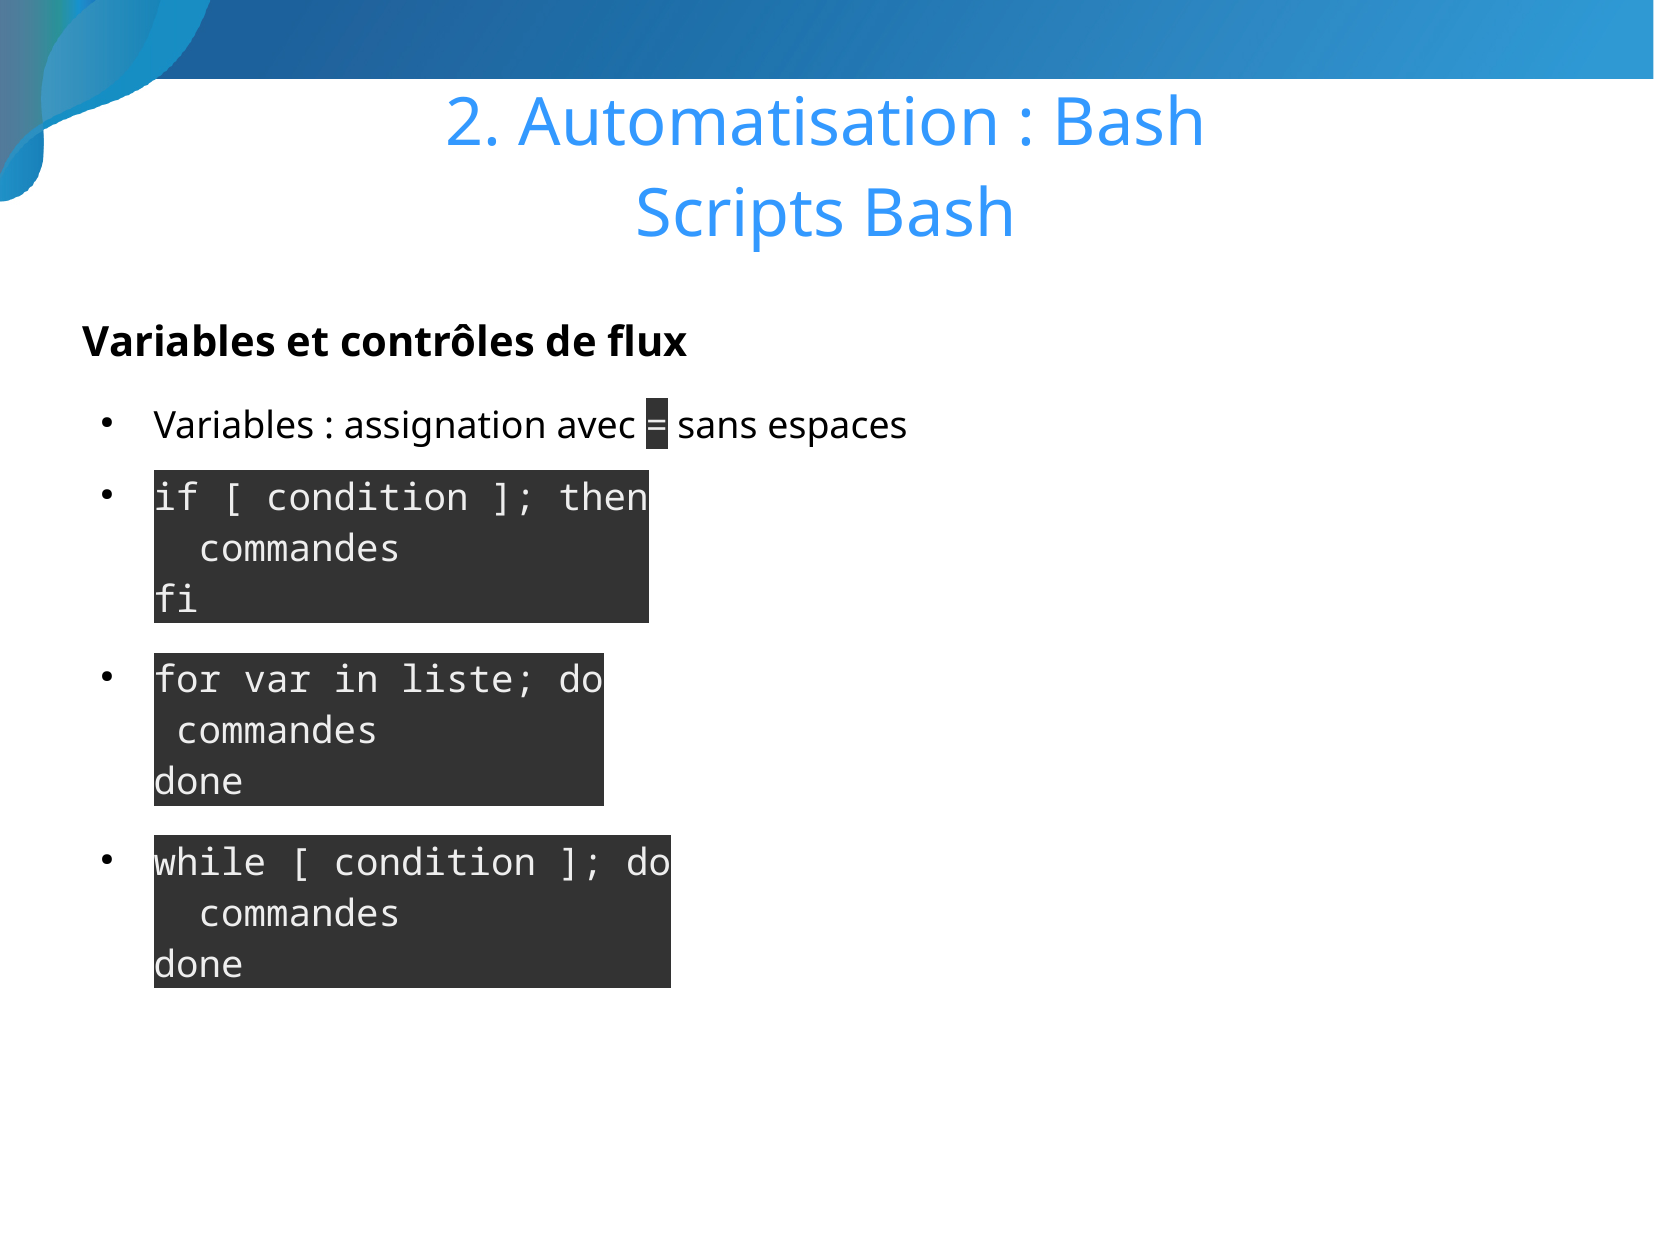

# 2. Automatisation : Bash Scripts Bash
Variables et contrôles de flux
Variables : assignation avec = sans espaces
if [ condition ]; then
 commandes
fi
for var in liste; do
 commandes
done
while [ condition ]; do
 commandes
done